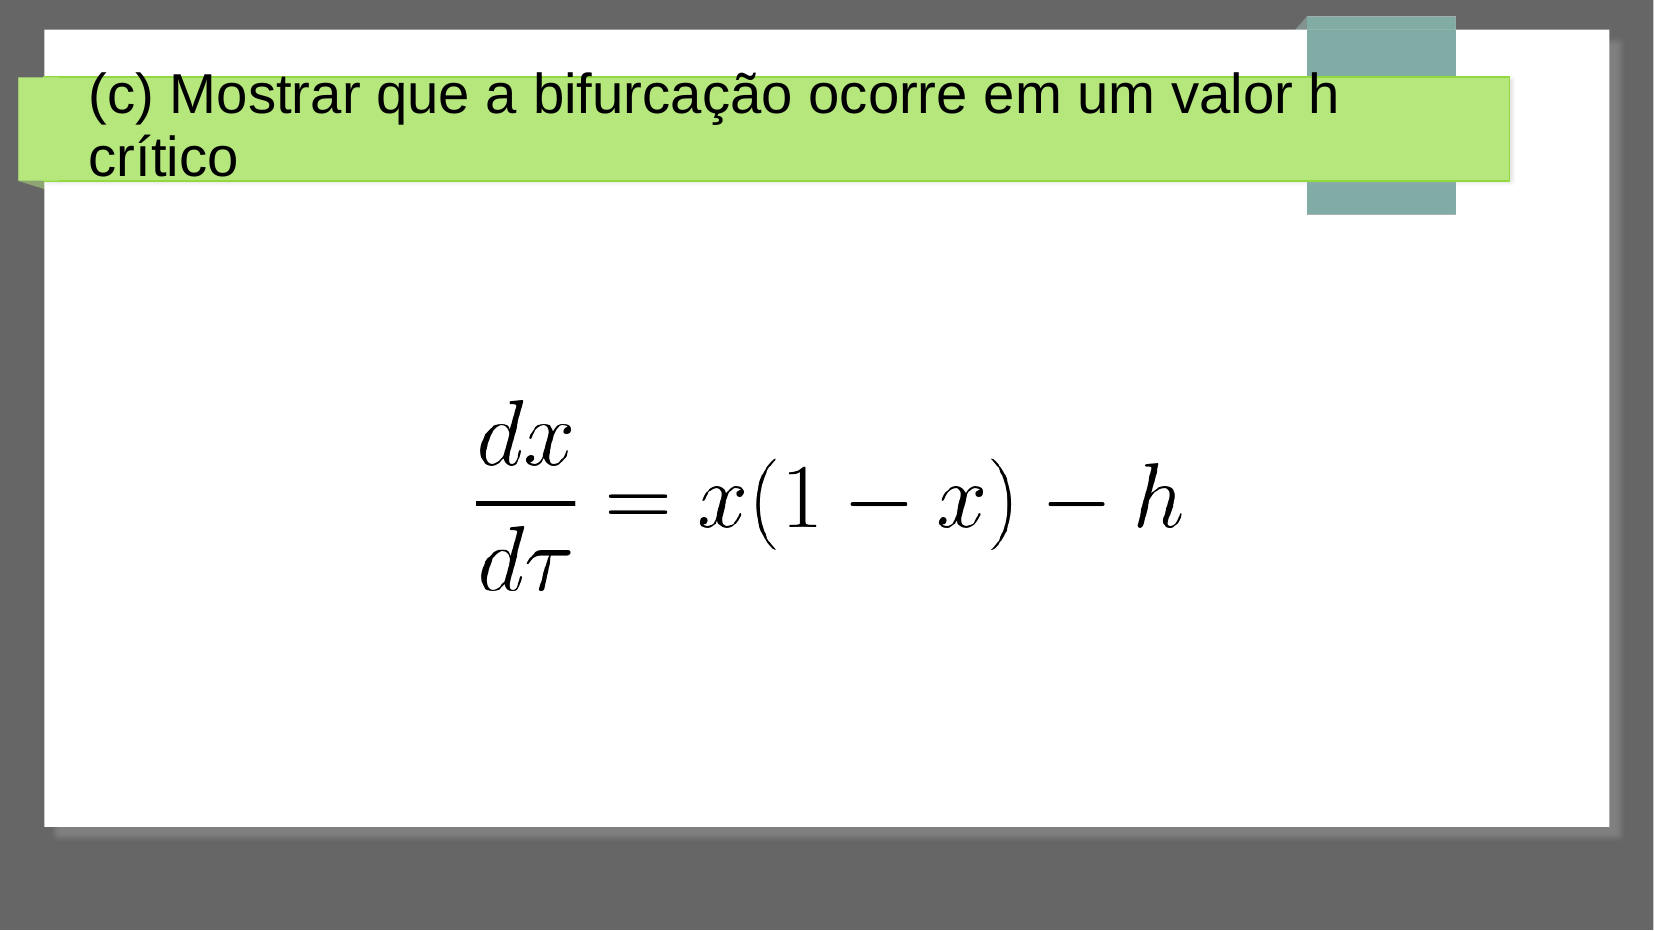

# (c) Mostrar que a bifurcação ocorre em um valor h crítico